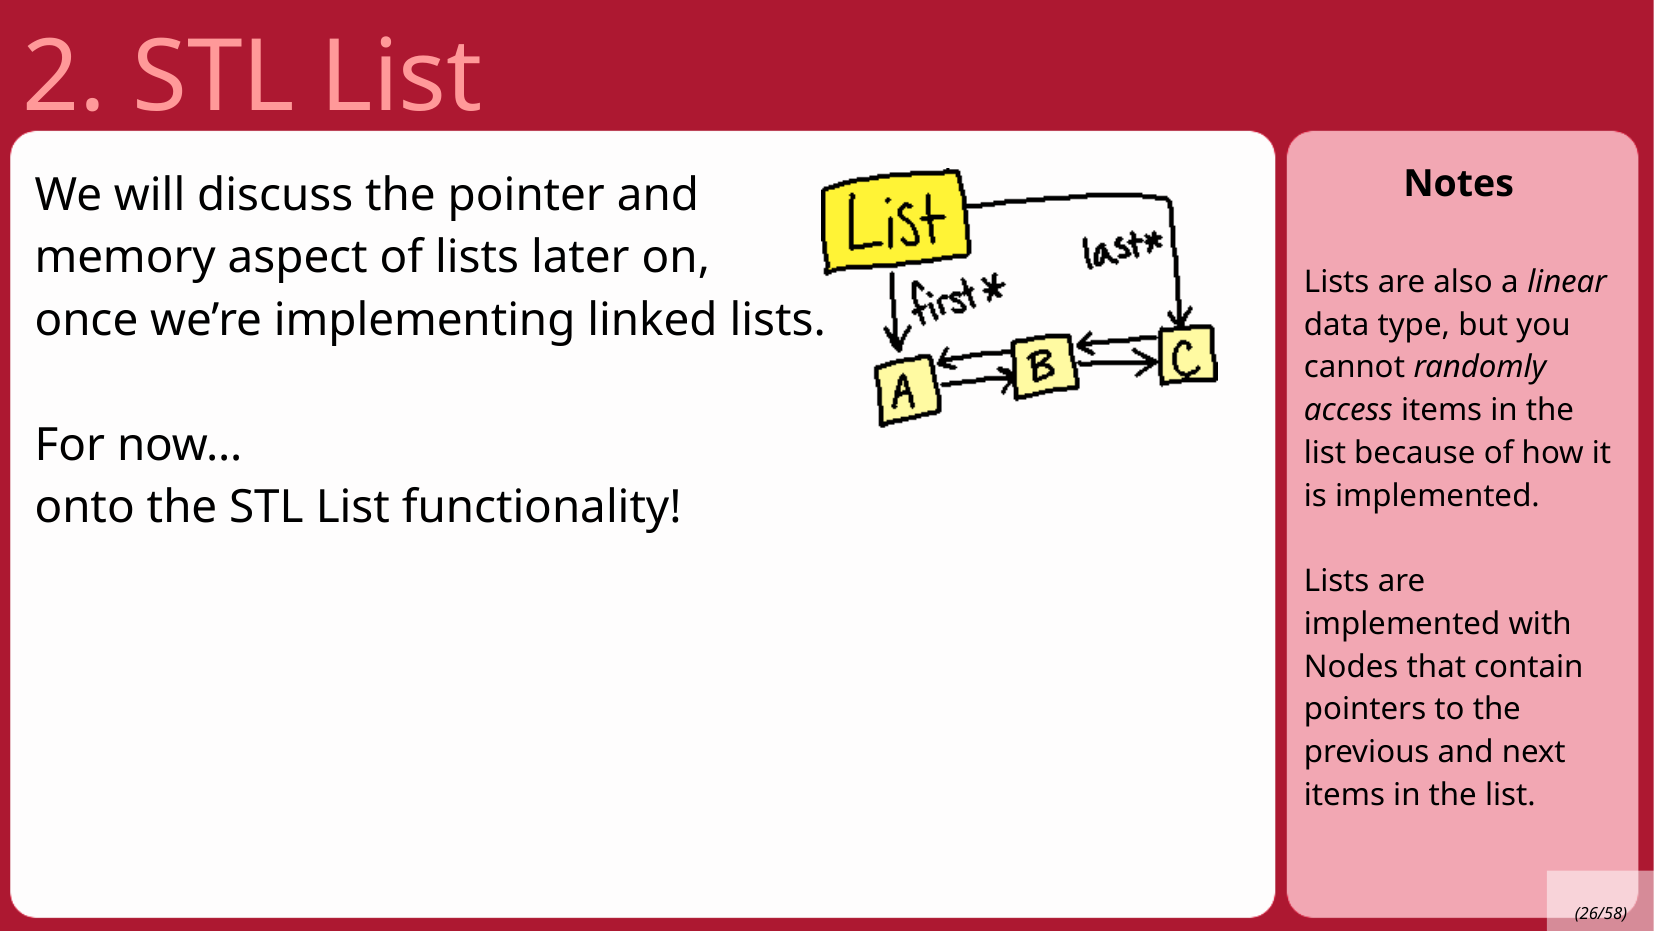

# 2. STL List
Notes
Lists are also a linear data type, but you cannot randomly access items in the list because of how it is implemented.
Lists are implemented with Nodes that contain pointers to the previous and next items in the list.
We will discuss the pointer and
memory aspect of lists later on,
once we’re implementing linked lists.
For now…
onto the STL List functionality!